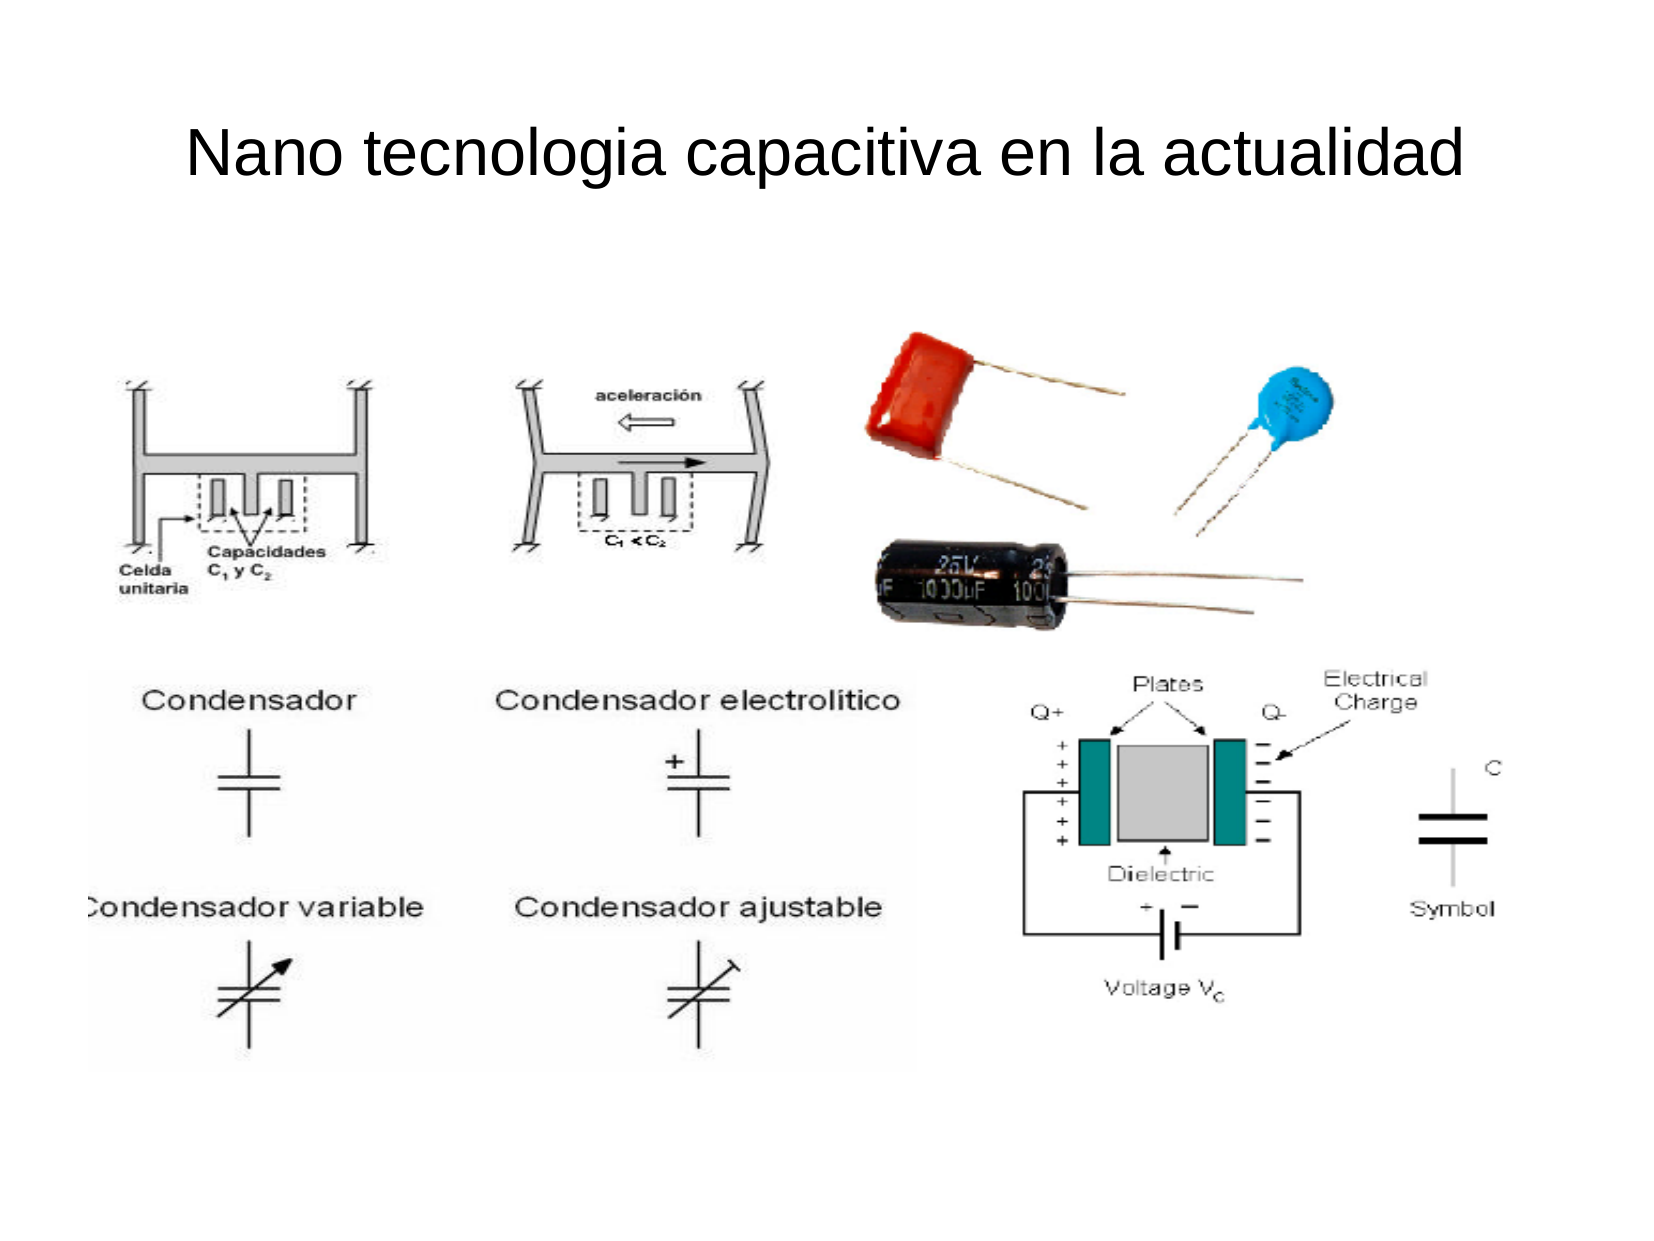

# Nano tecnologia capacitiva en la actualidad